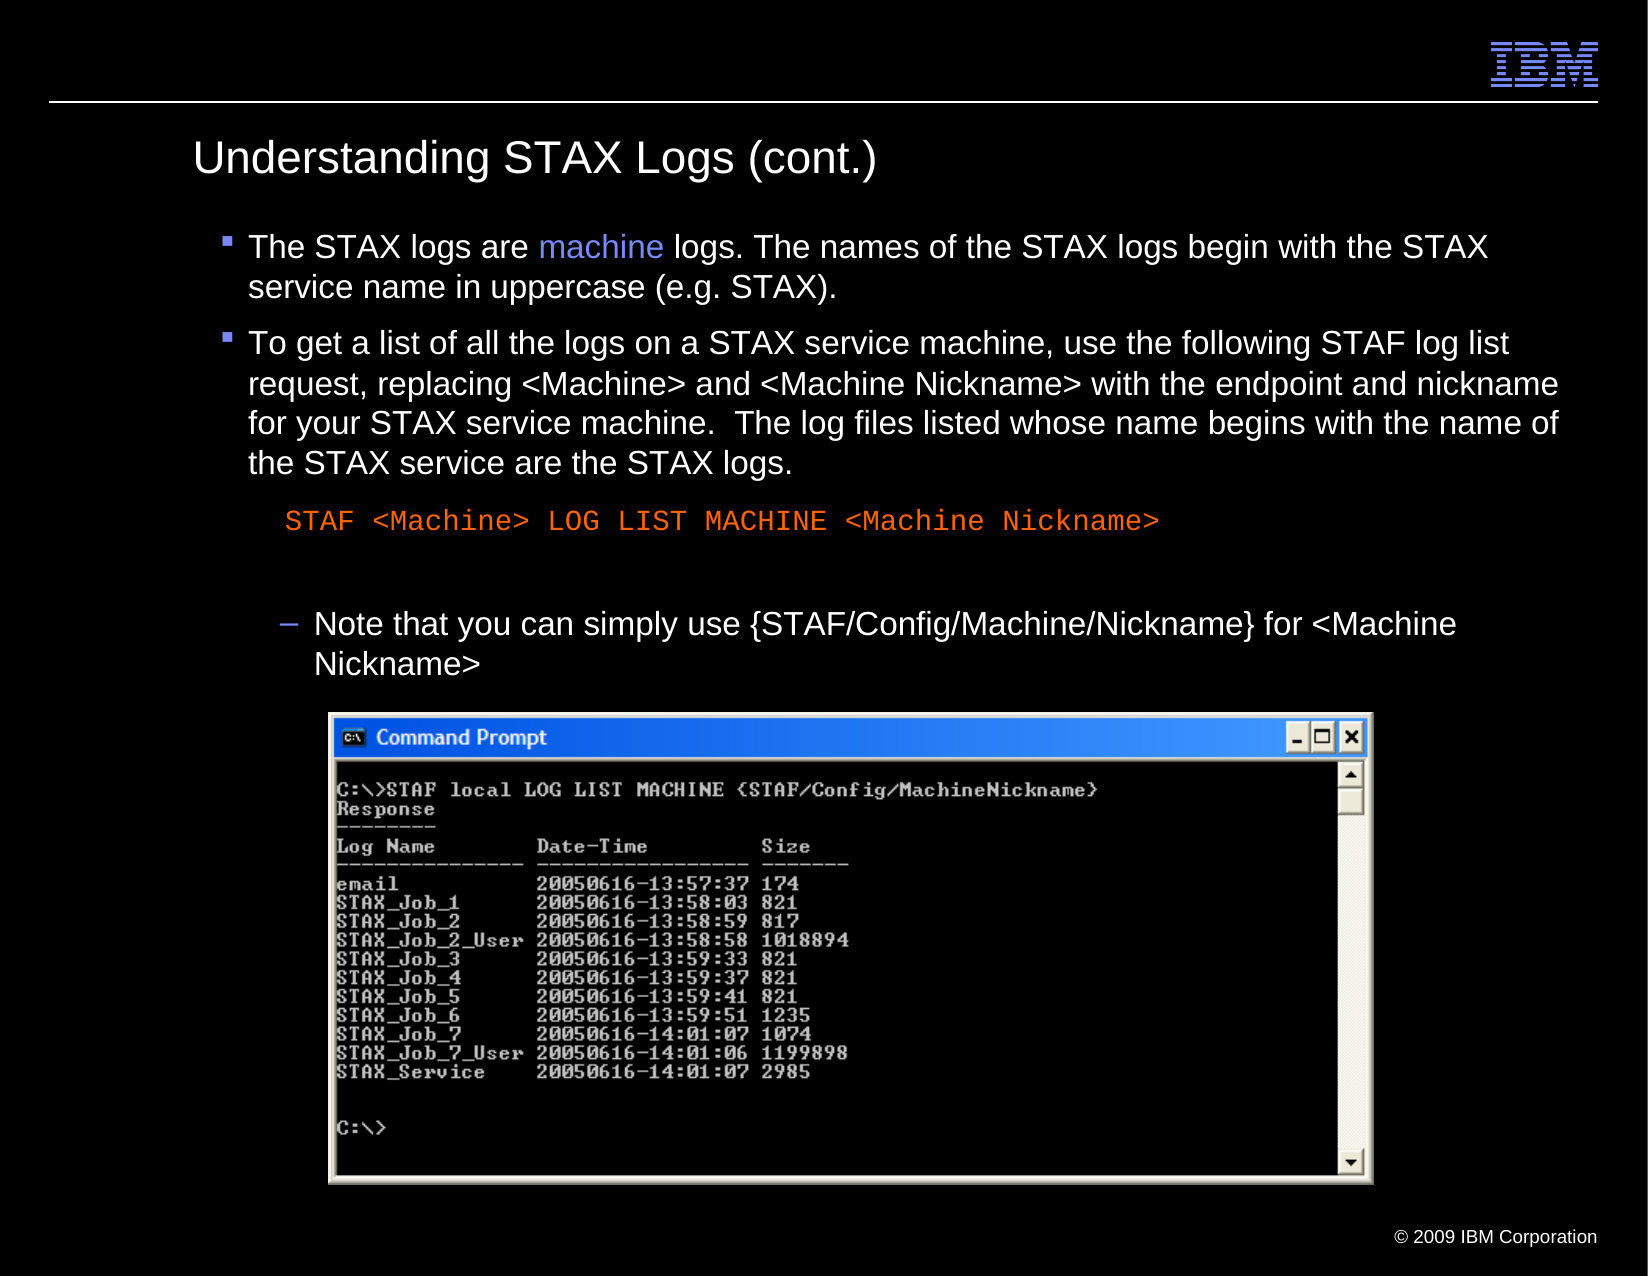

# Understanding STAX Logs (cont.)
The STAX logs are machine logs. The names of the STAX logs begin with the STAX service name in uppercase (e.g. STAX).
To get a list of all the logs on a STAX service machine, use the following STAF log list request, replacing <Machine> and <Machine Nickname> with the endpoint and nickname for your STAX service machine. The log files listed whose name begins with the name of the STAX service are the STAX logs.
 STAF <Machine> LOG LIST MACHINE <Machine Nickname>
Note that you can simply use {STAF/Config/Machine/Nickname} for <Machine Nickname>